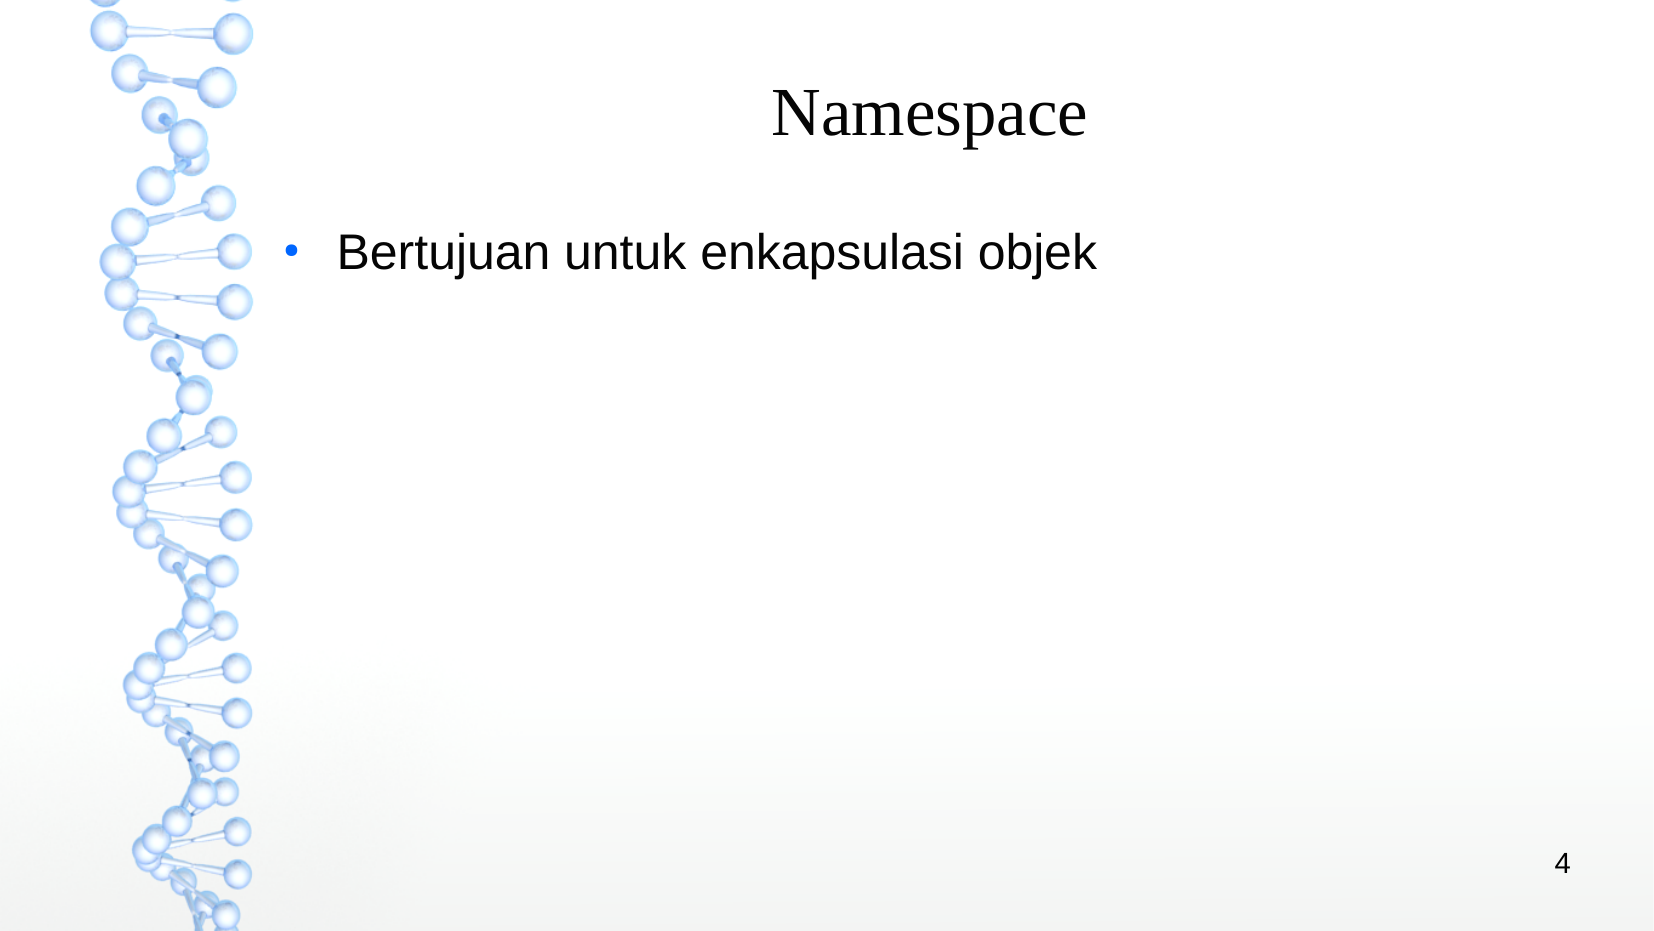

# Namespace
Bertujuan untuk enkapsulasi objek
4